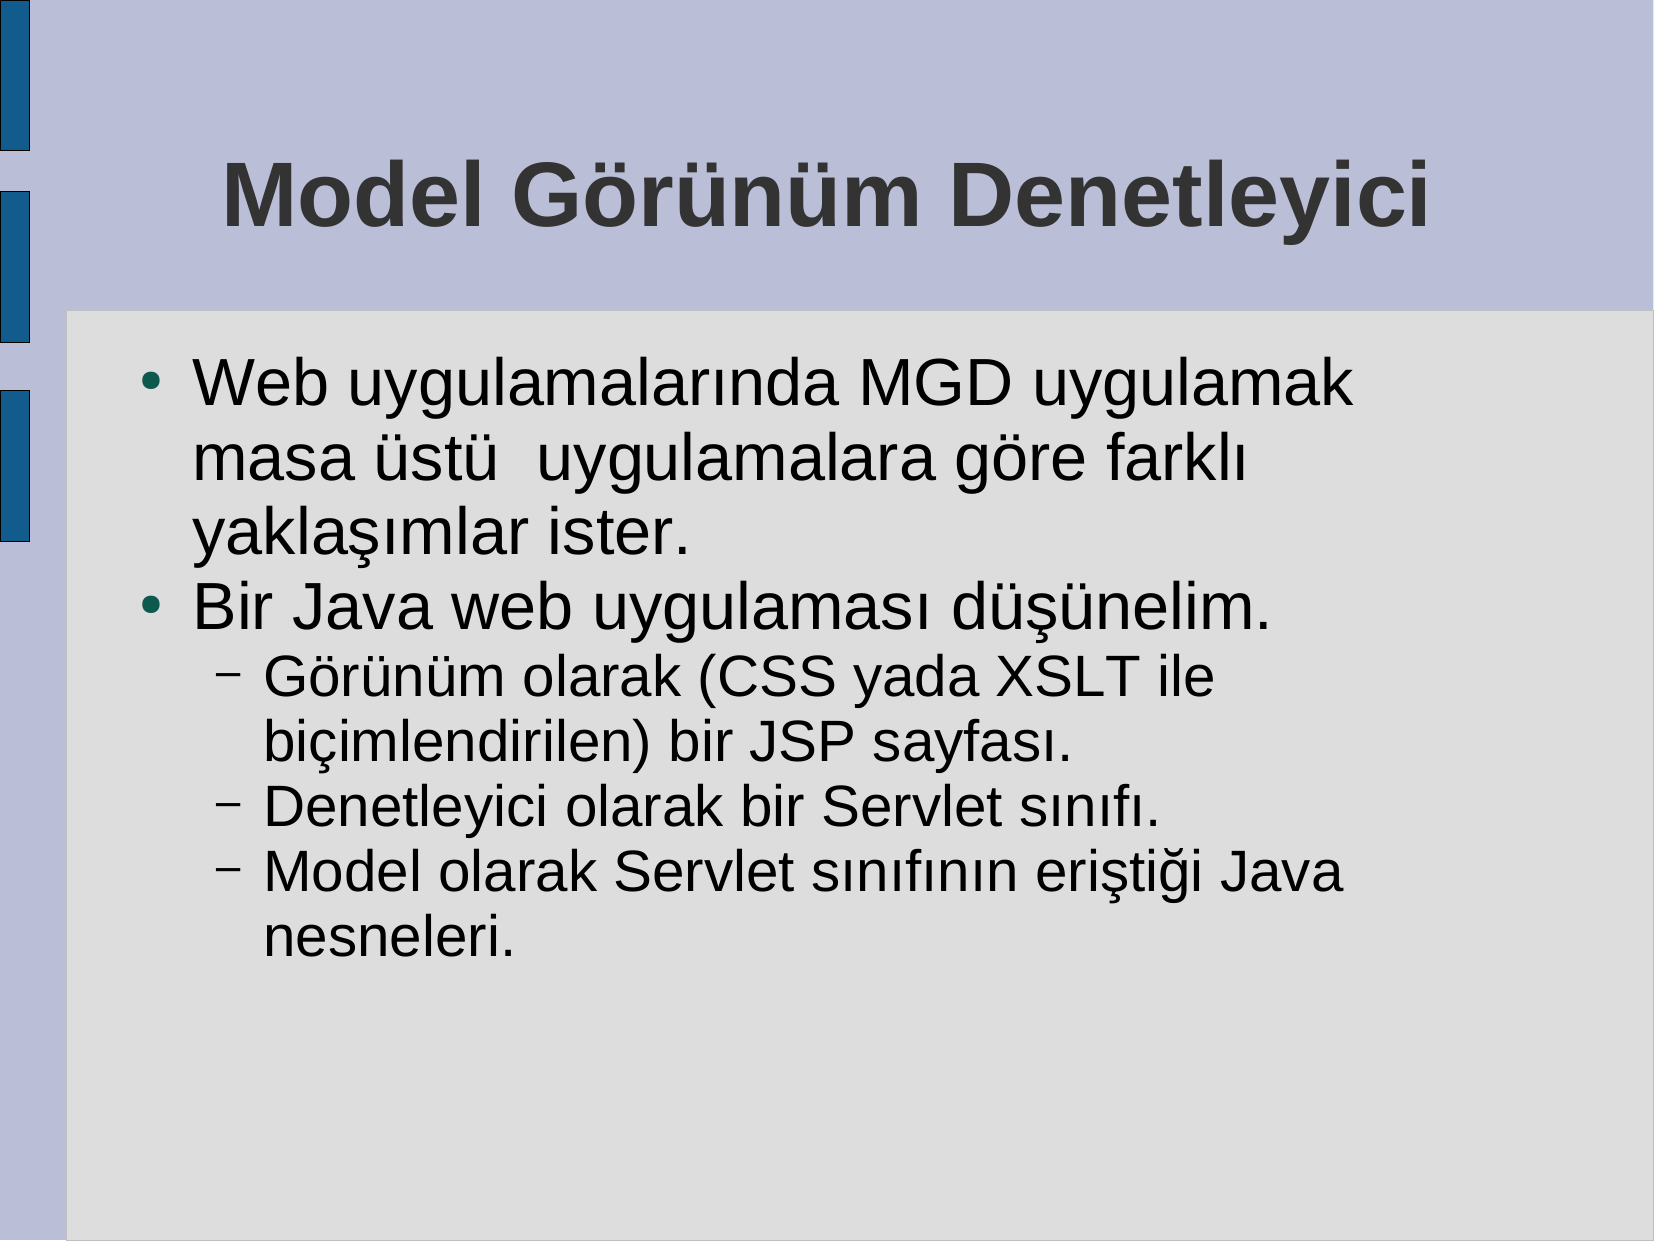

# Model Görünüm Denetleyici
Web uygulamalarında MGD uygulamak masa üstü uygulamalara göre farklı yaklaşımlar ister.
Bir Java web uygulaması düşünelim.
Görünüm olarak (CSS yada XSLT ile biçimlendirilen) bir JSP sayfası.
Denetleyici olarak bir Servlet sınıfı.
Model olarak Servlet sınıfının eriştiği Java nesneleri.